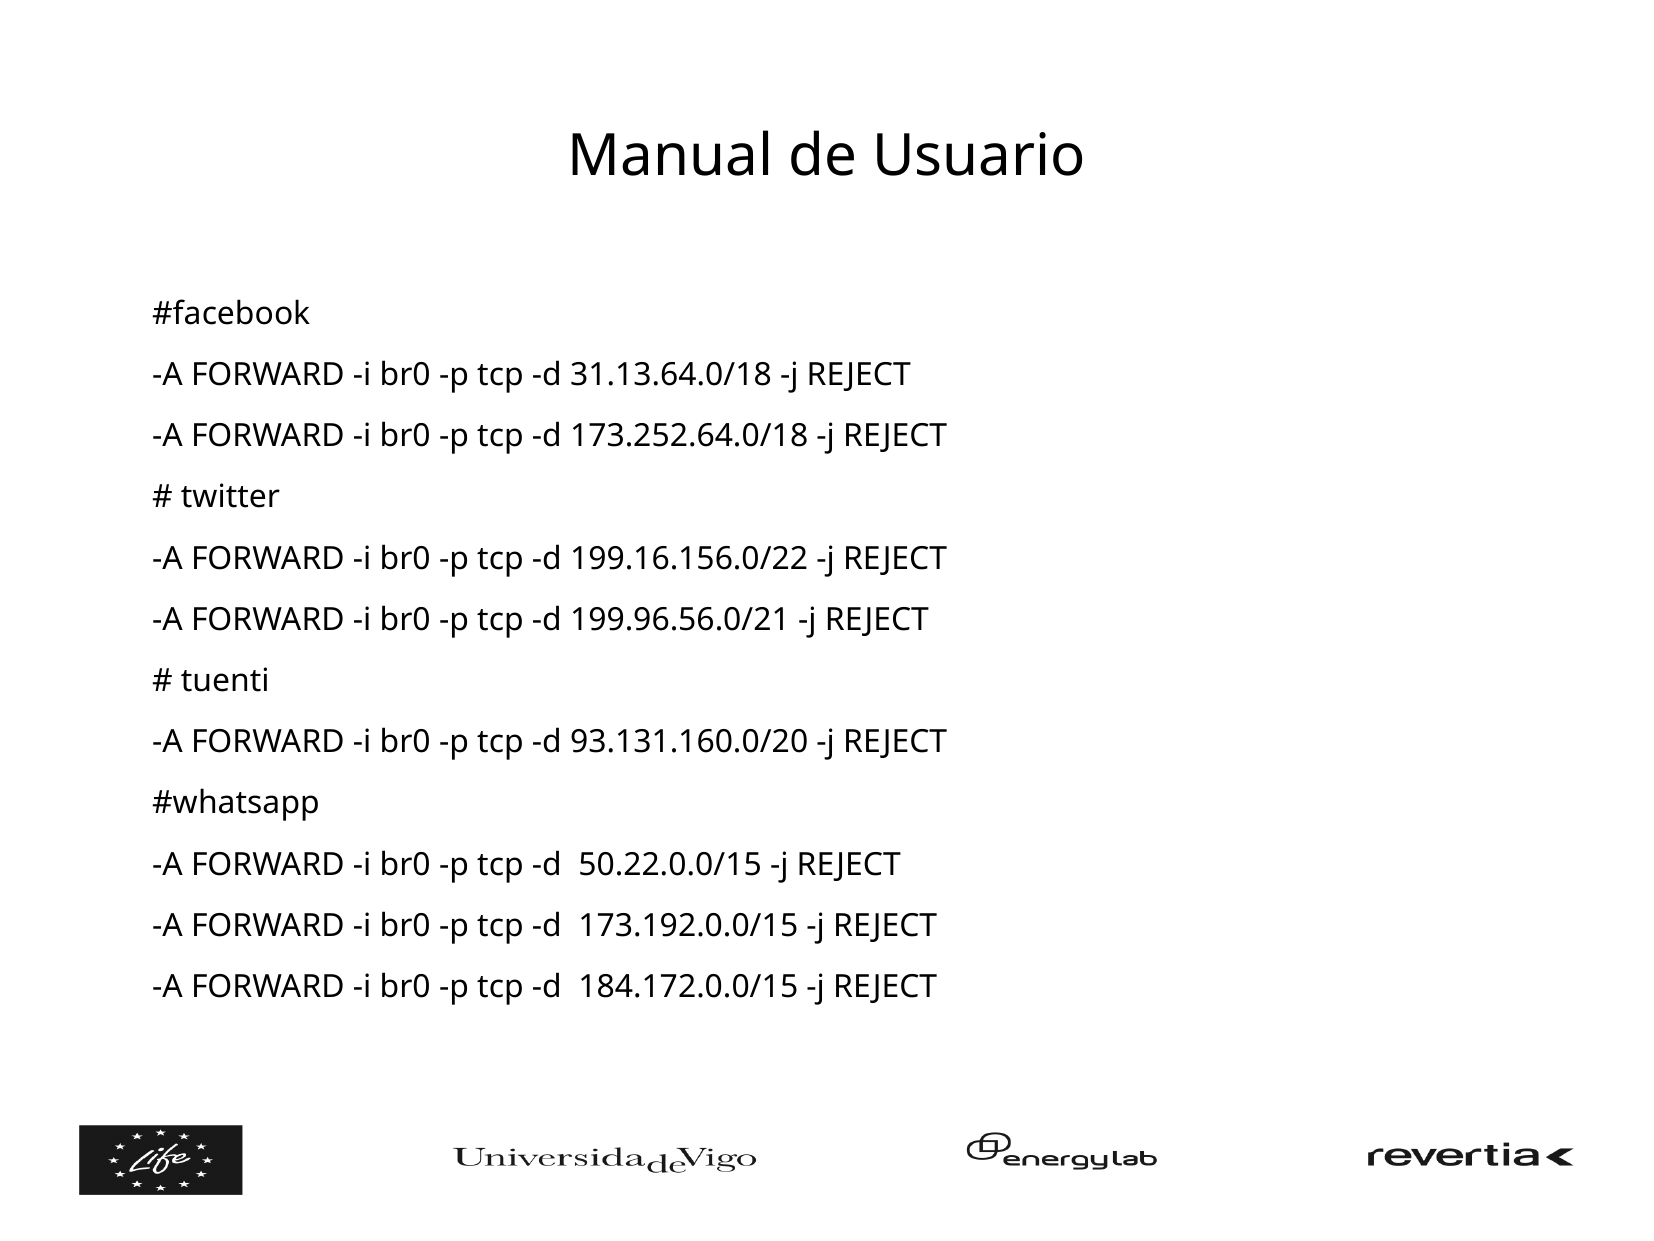

# Manual de Usuario
#facebook
-A FORWARD -i br0 -p tcp -d 31.13.64.0/18 -j REJECT
-A FORWARD -i br0 -p tcp -d 173.252.64.0/18 -j REJECT
# twitter
-A FORWARD -i br0 -p tcp -d 199.16.156.0/22 -j REJECT
-A FORWARD -i br0 -p tcp -d 199.96.56.0/21 -j REJECT
# tuenti
-A FORWARD -i br0 -p tcp -d 93.131.160.0/20 -j REJECT
#whatsapp
-A FORWARD -i br0 -p tcp -d 50.22.0.0/15 -j REJECT
-A FORWARD -i br0 -p tcp -d 173.192.0.0/15 -j REJECT
-A FORWARD -i br0 -p tcp -d 184.172.0.0/15 -j REJECT